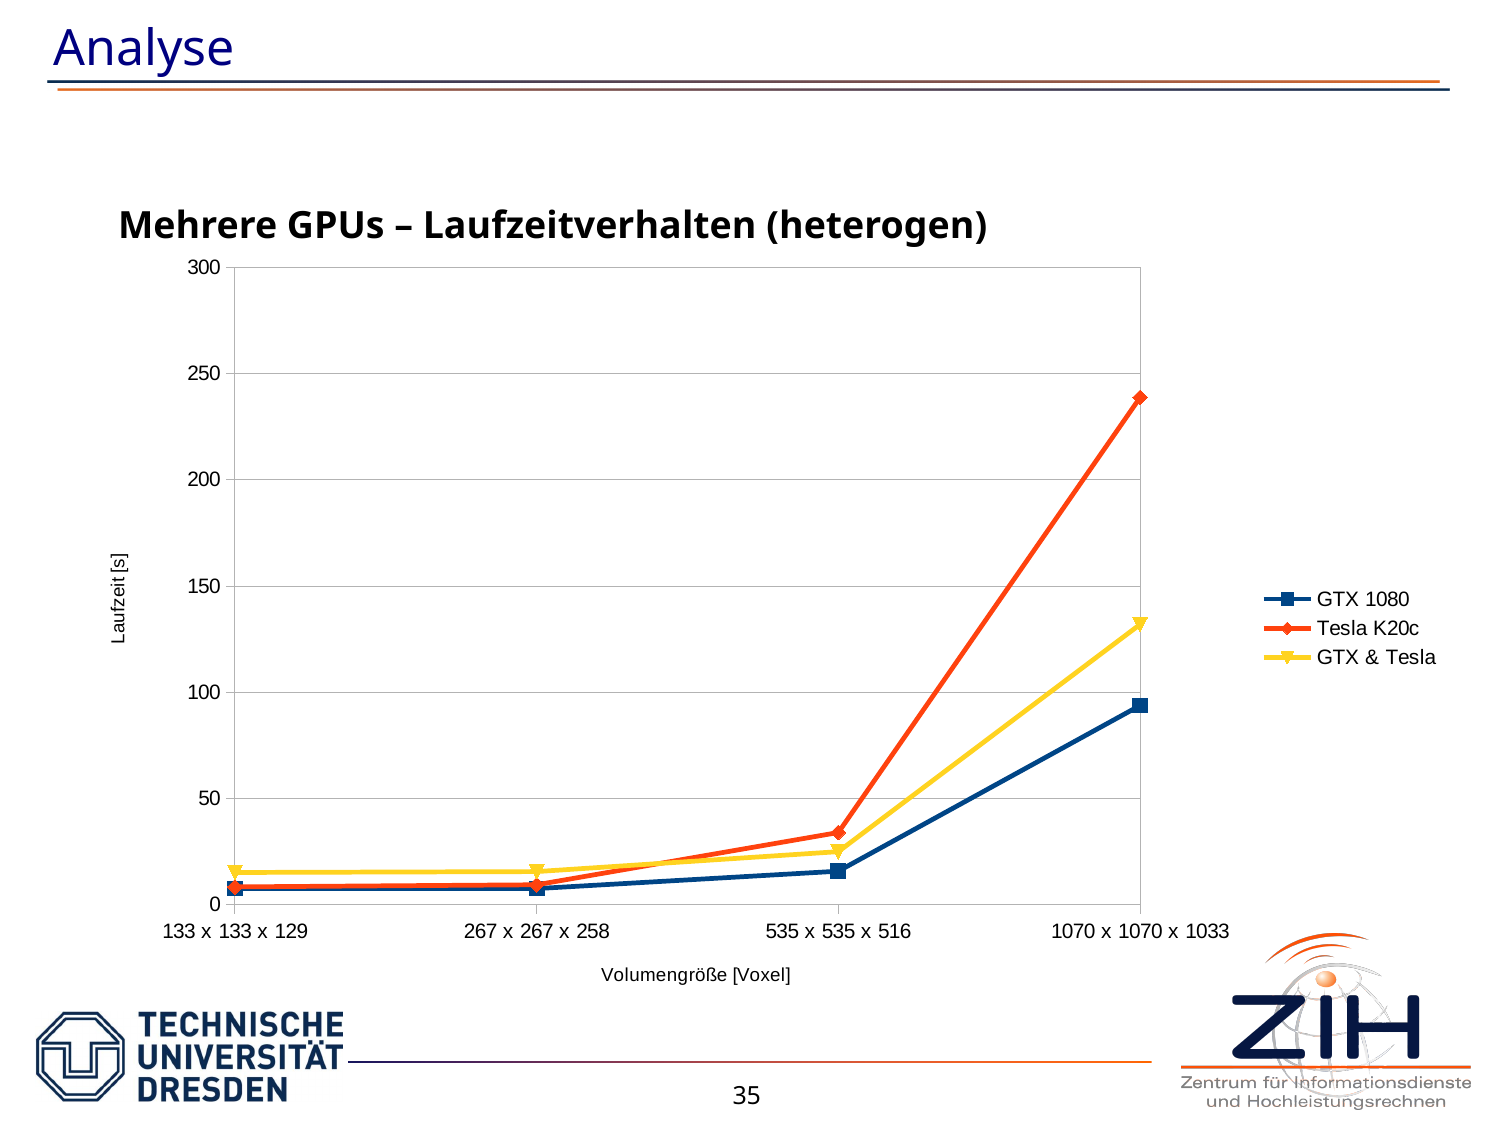

# Analyse
Mehrere GPUs – Laufzeitverhalten (heterogen)
### Chart
| Category | GTX 1080 | Tesla K20c | GTX & Tesla |
|---|---|---|---|
| 133 x 133 x 129 | 7.6 | 8.4 | 15.2 |
| 267 x 267 x 258 | 7.6 | 9.4 | 15.6 |
| 535 x 535 x 516 | 15.8 | 34.0 | 25.0 |
| 1070 x 1070 x 1033 | 93.8 | 238.8 | 132.0 |35